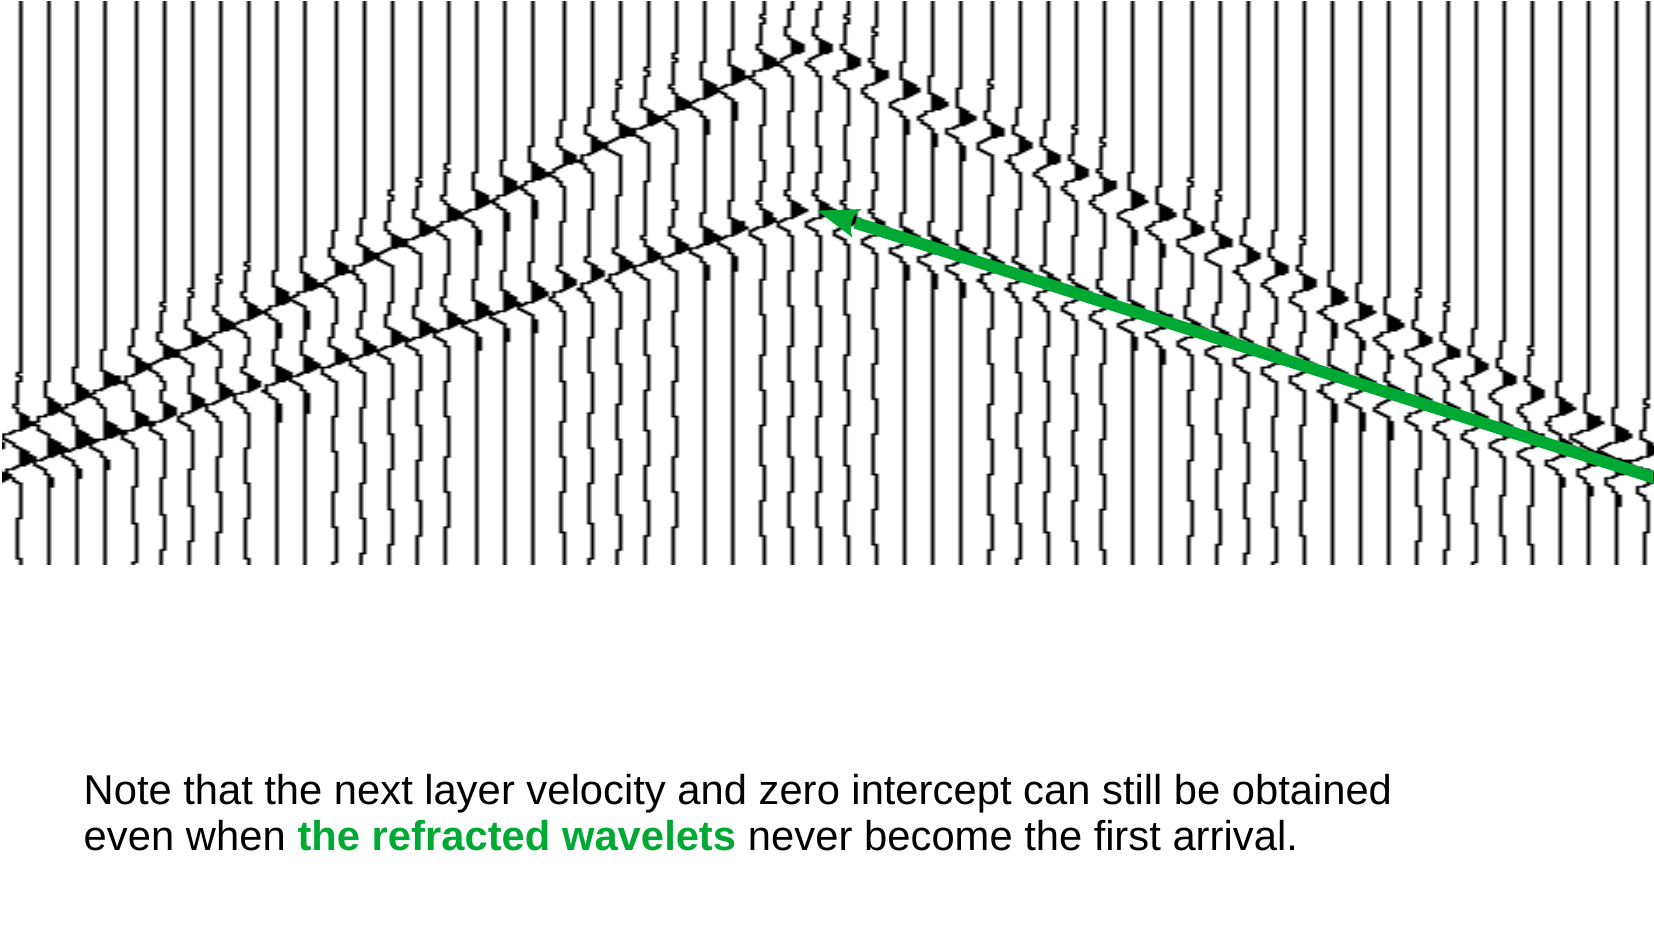

Note that the next layer velocity and zero intercept can still be obtained even when the refracted wavelets never become the first arrival.